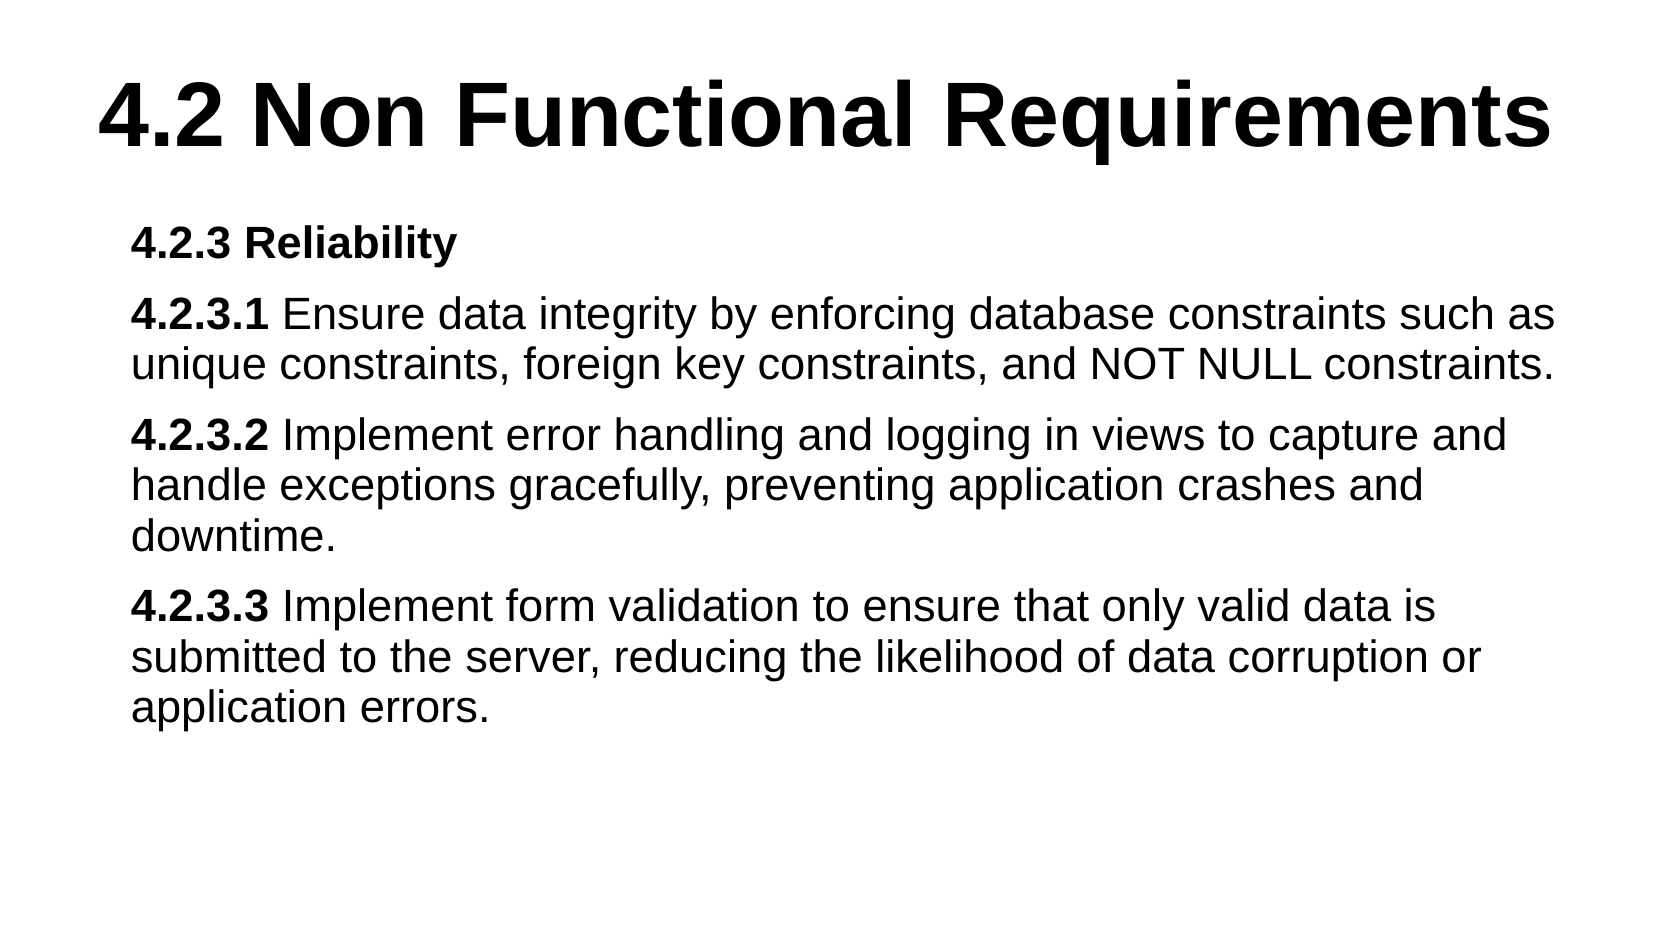

# 4.2 Non Functional Requirements
4.2.3 Reliability
4.2.3.1 Ensure data integrity by enforcing database constraints such as unique constraints, foreign key constraints, and NOT NULL constraints.
4.2.3.2 Implement error handling and logging in views to capture and handle exceptions gracefully, preventing application crashes and downtime.
4.2.3.3 Implement form validation to ensure that only valid data is submitted to the server, reducing the likelihood of data corruption or application errors.